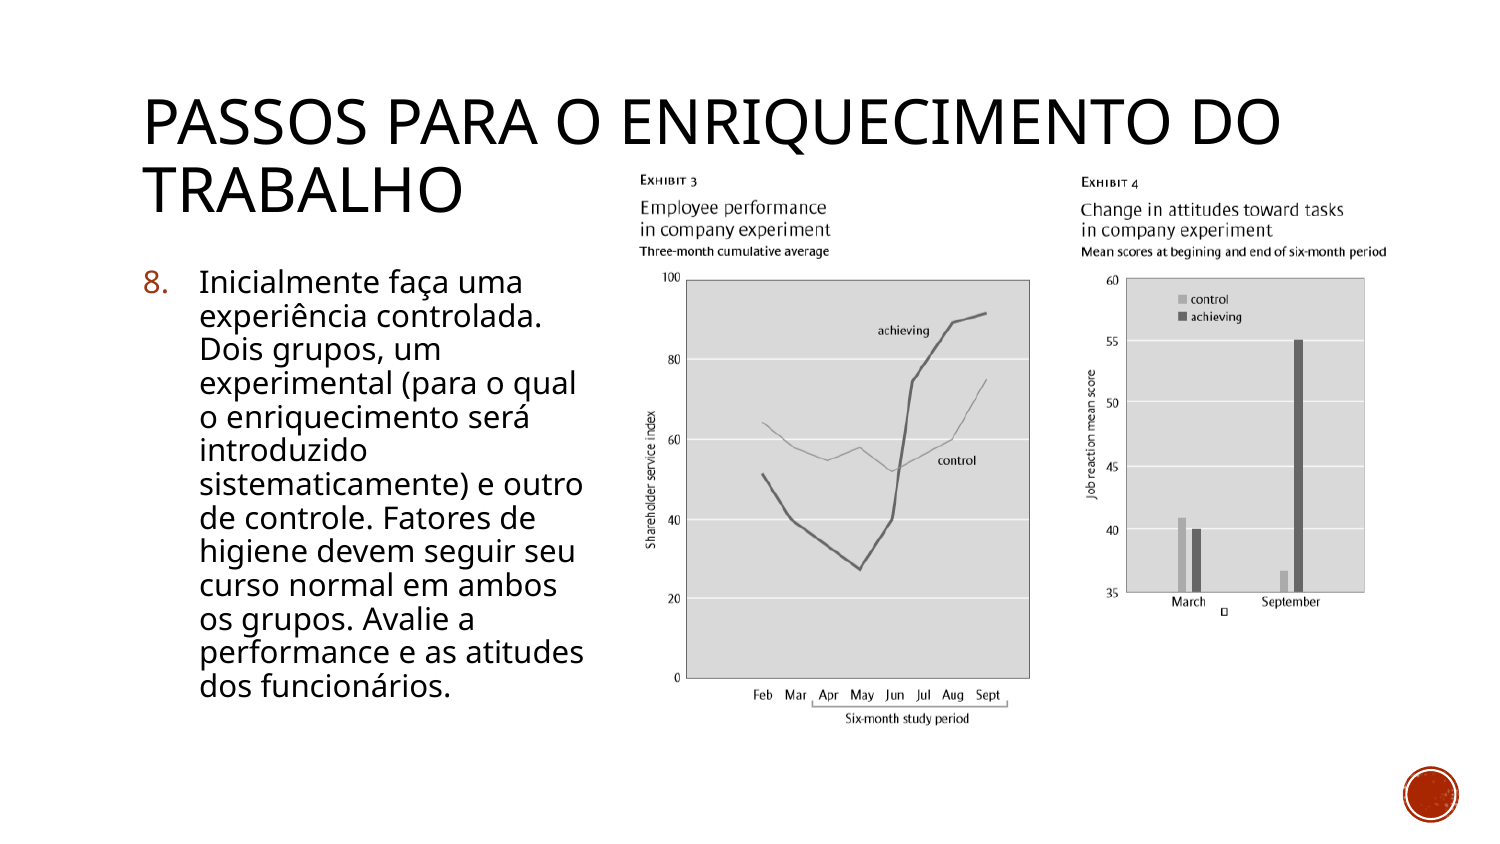

# PASSOS PARA O ENRIQUECIMENTO DO TRABALHO
Inicialmente faça uma experiência controlada. Dois grupos, um experimental (para o qual o enriquecimento será introduzido sistematicamente) e outro de controle. Fatores de higiene devem seguir seu curso normal em ambos os grupos. Avalie a performance e as atitudes dos funcionários.